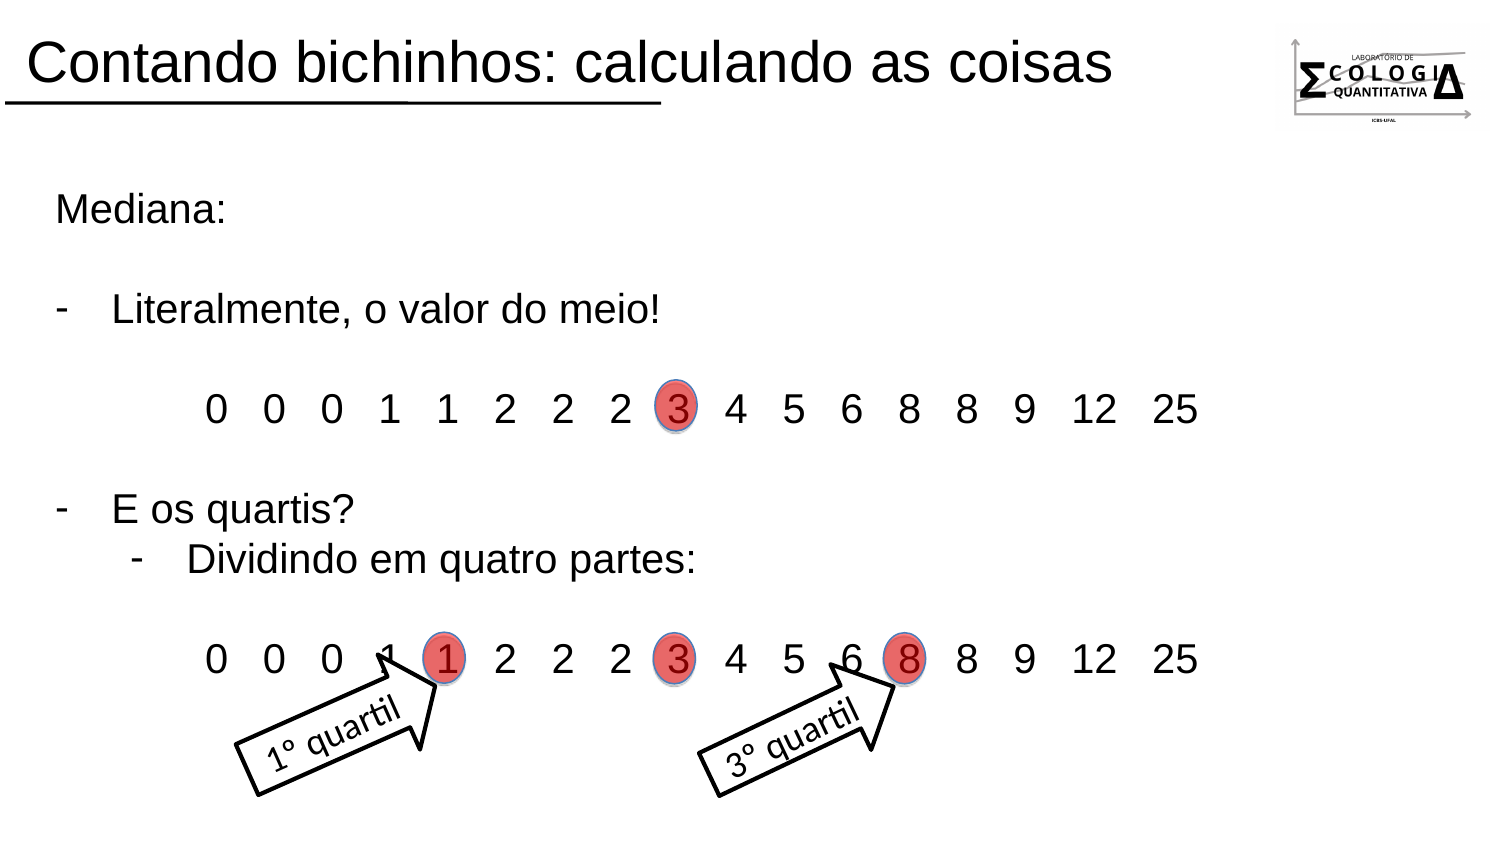

Contando bichinhos: calculando as coisas
Mediana:
Literalmente, o valor do meio!
		0 0 0 1 1 2 2 2 3 4 5 6 8 8 9 12 25
E os quartis?
Dividindo em quatro partes:
	0 0 0 1 1 2 2 2 3 4 5 6 8 8 9 12 25
1º quartil
3º quartil